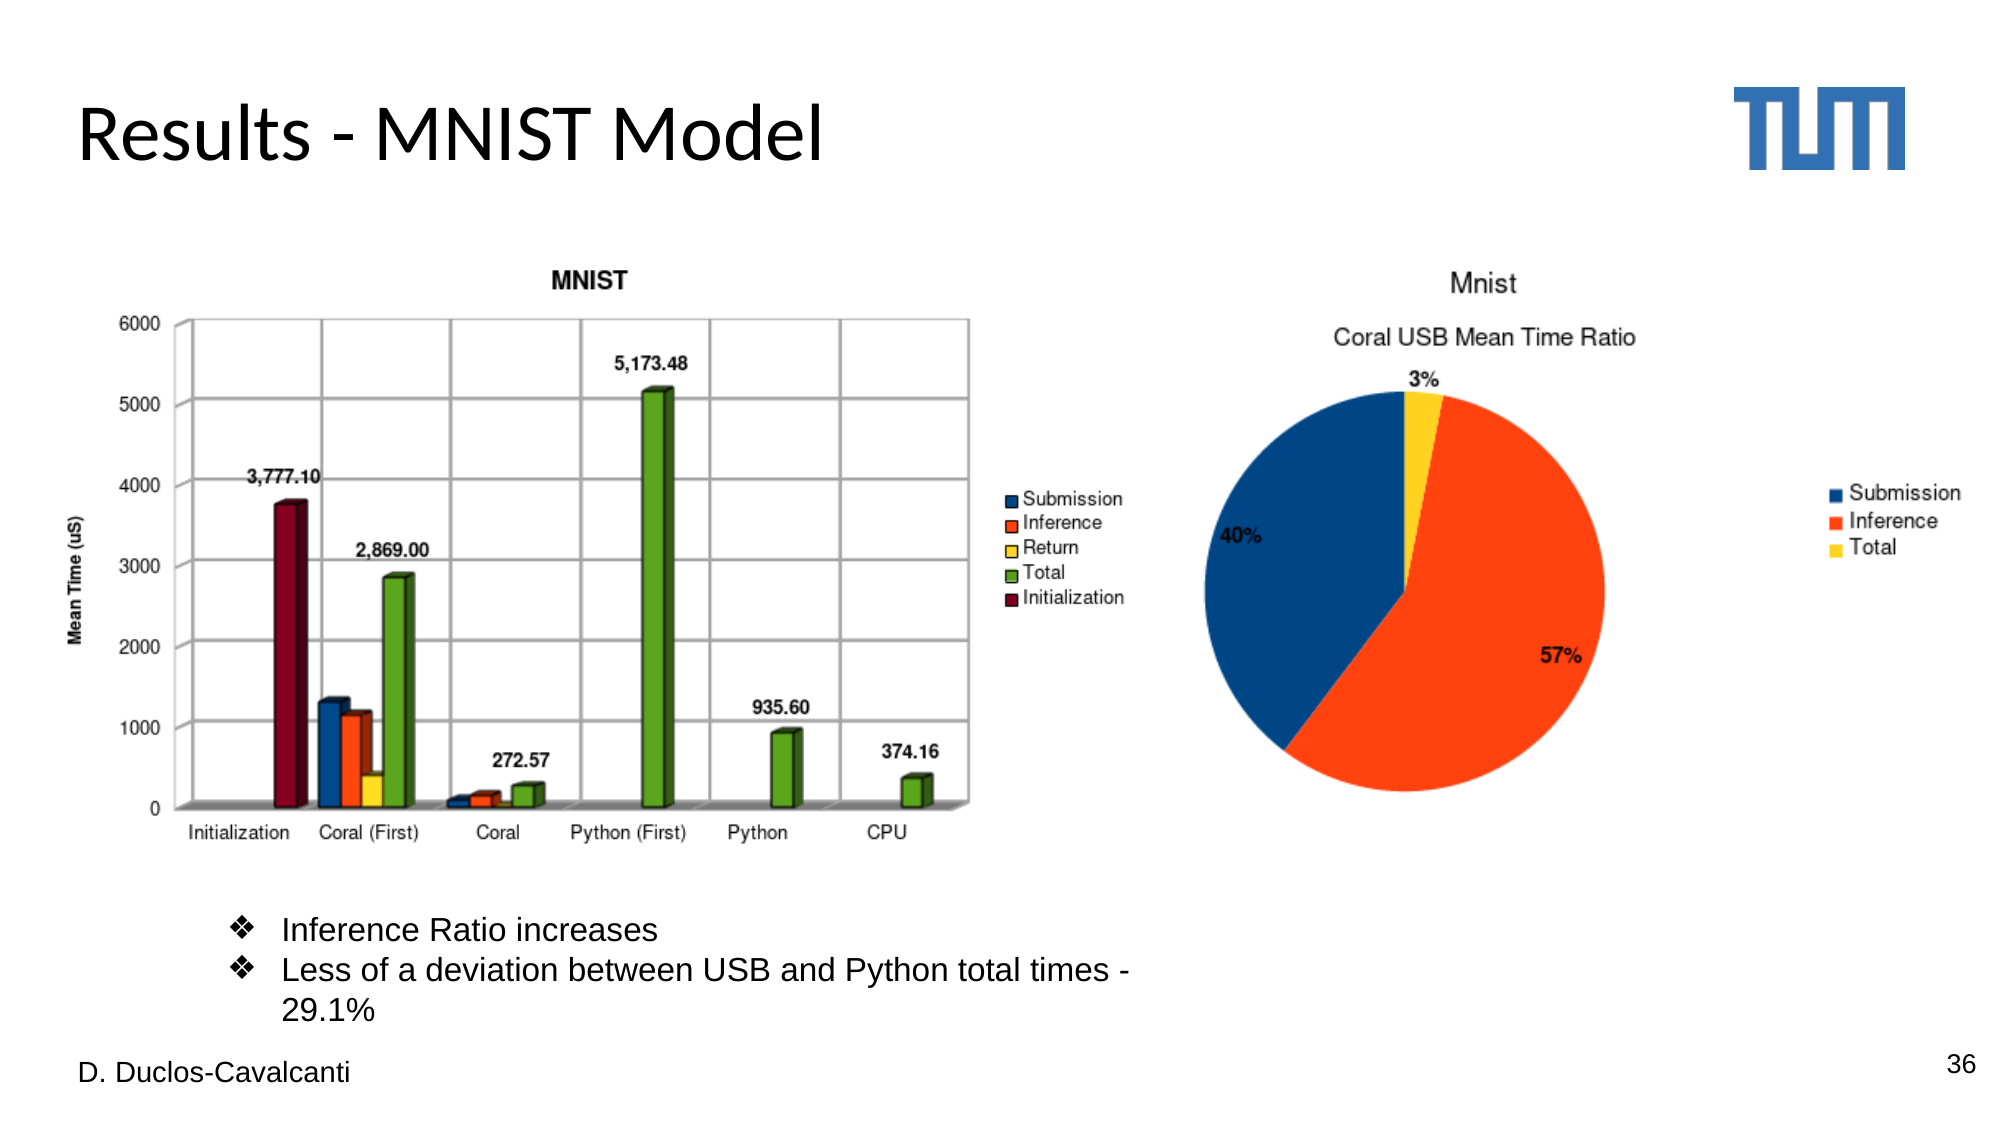

Results - MNIST Model
Inference Ratio increases
Less of a deviation between USB and Python total times - 29.1%
D. Duclos-Cavalcanti